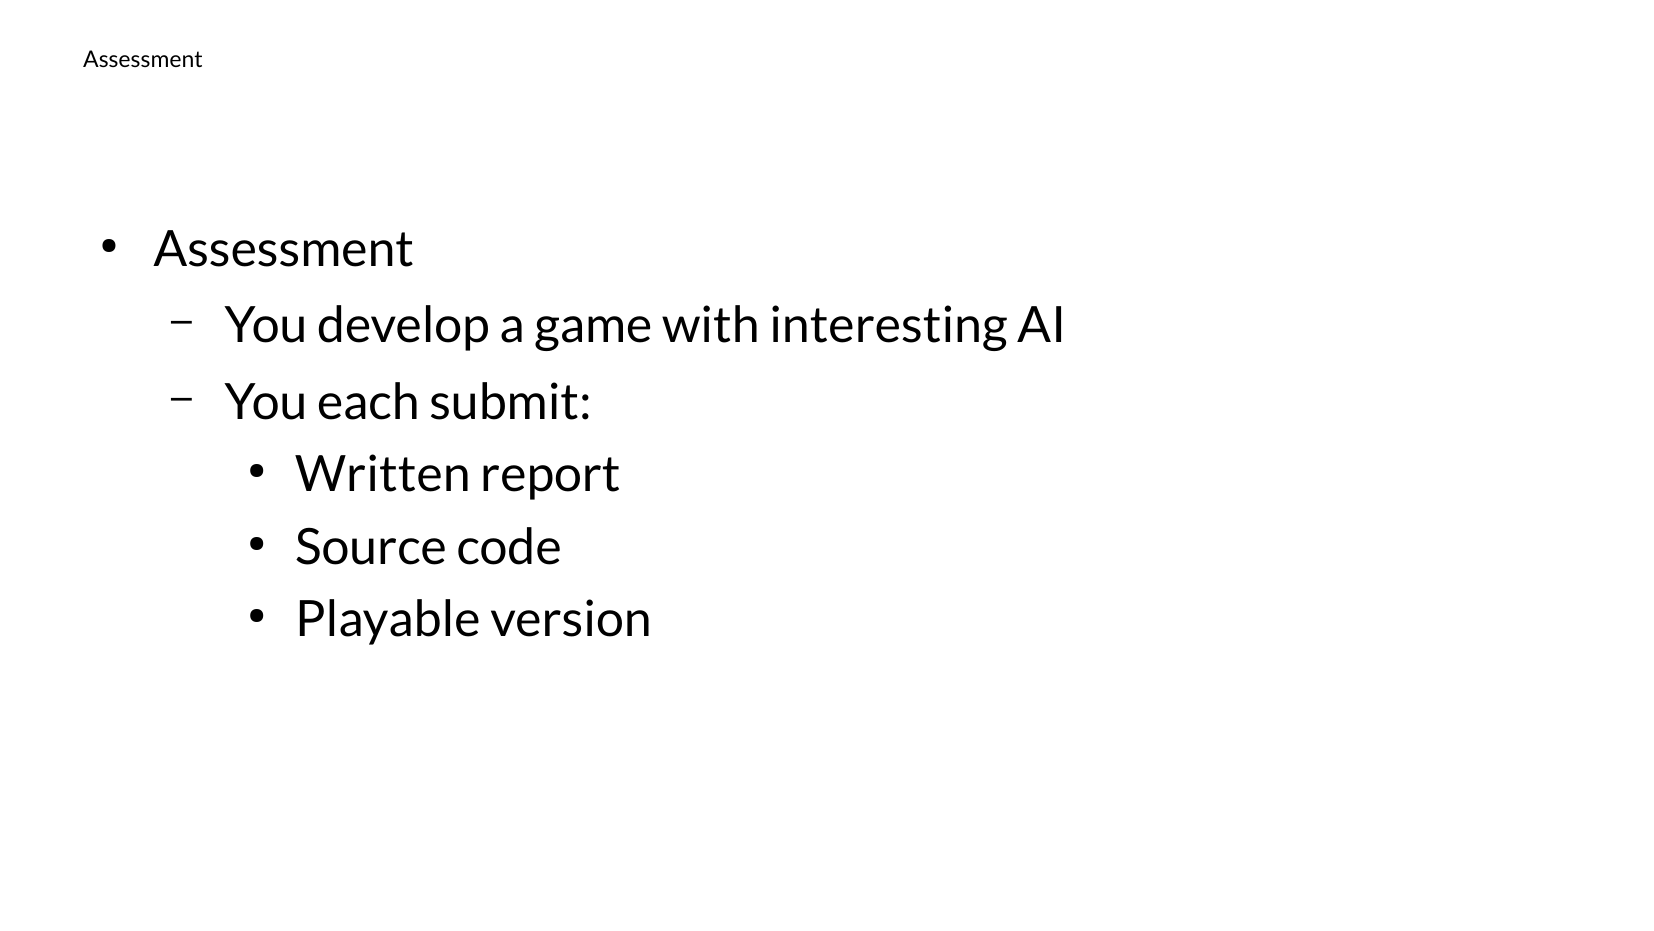

# Assessment
Assessment
You develop a game with interesting AI
You each submit:
Written report
Source code
Playable version